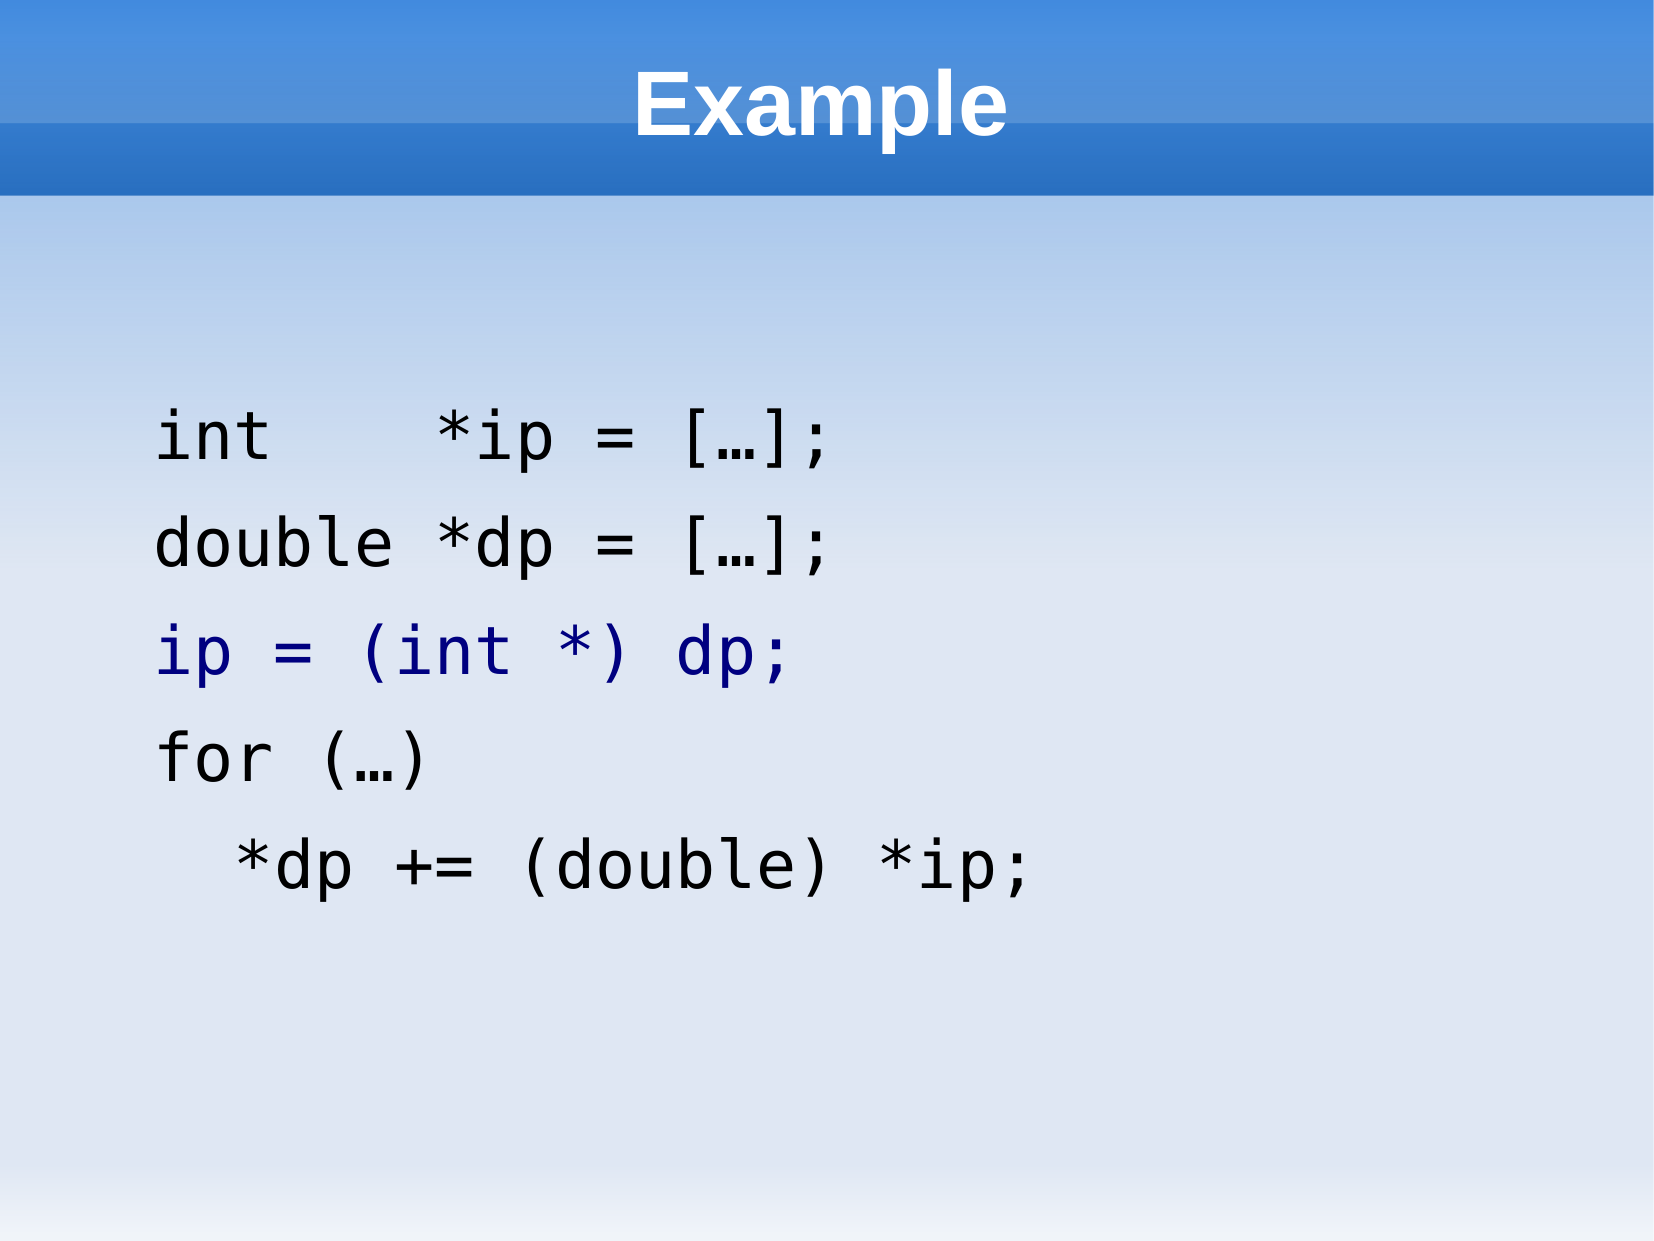

# Example
int *ip = […];
double *dp = […];
ip = (int *) dp;
for (…)
 *dp += (double) *ip;